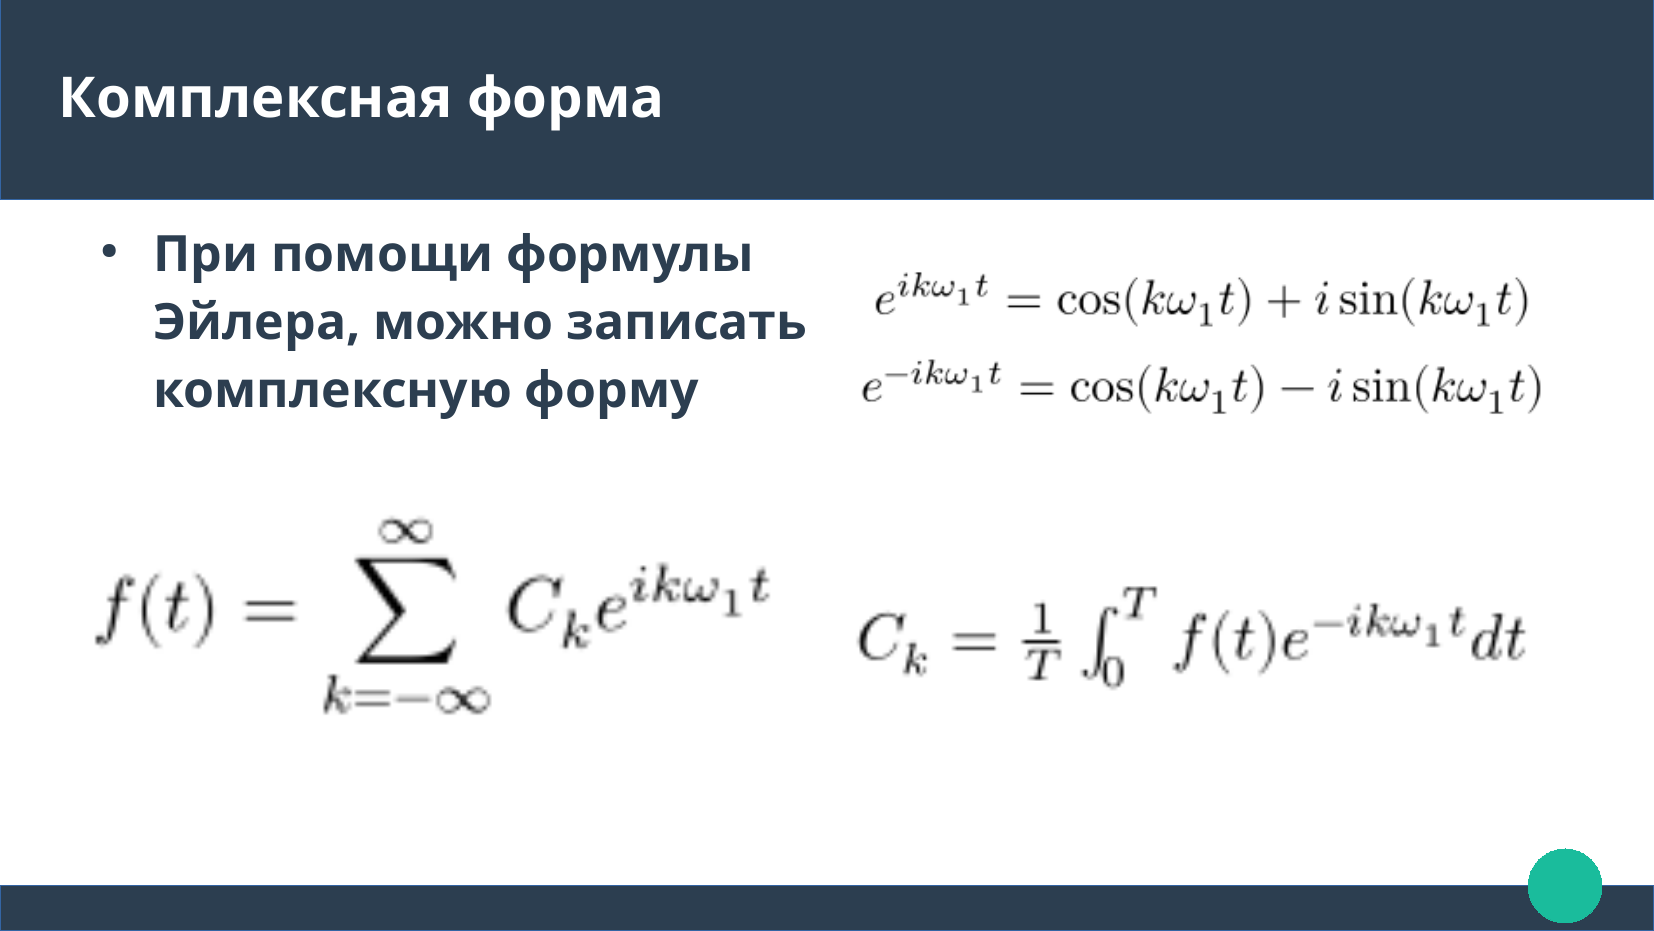

# Комплексная форма
При помощи формулы Эйлера, можно записать комплексную форму